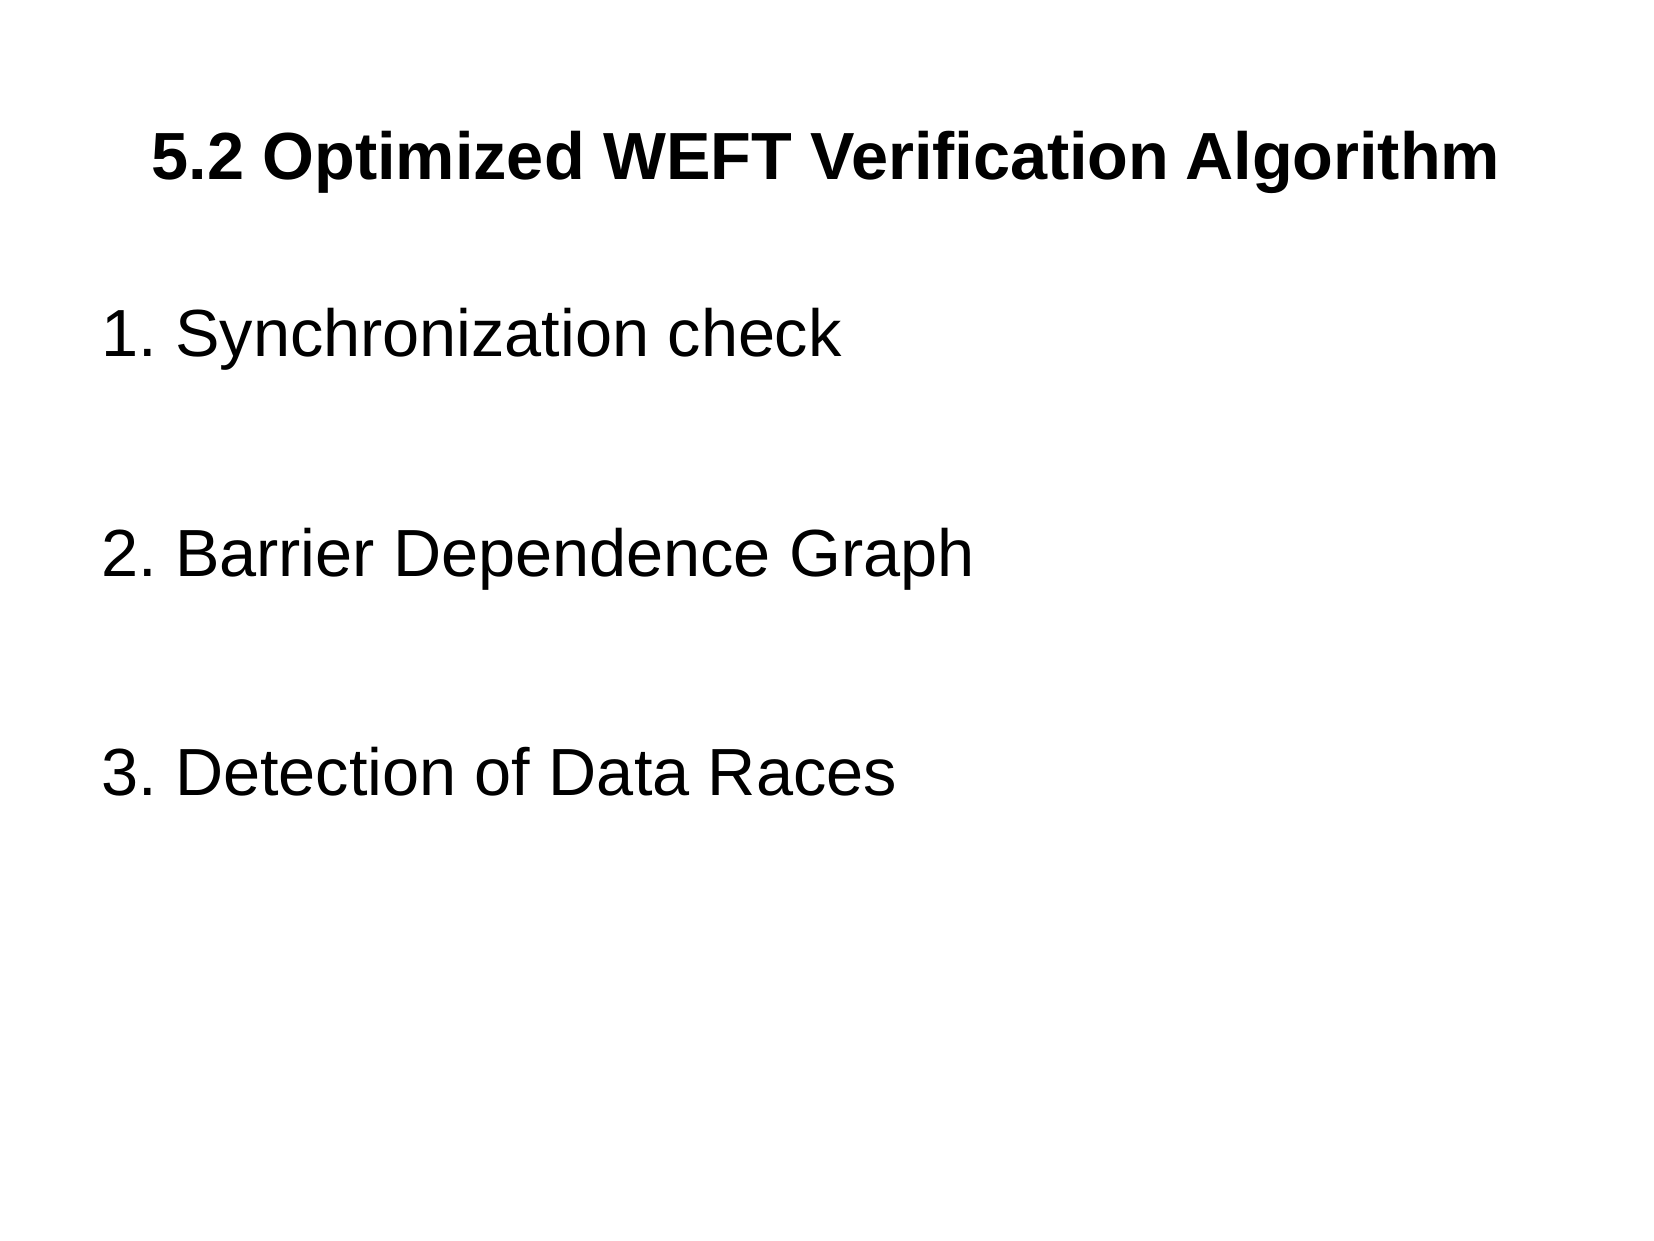

# 5.2 Optimized WEFT Veriﬁcation Algorithm
 1. Synchronization check
 2. Barrier Dependence Graph
 3. Detection of Data Races